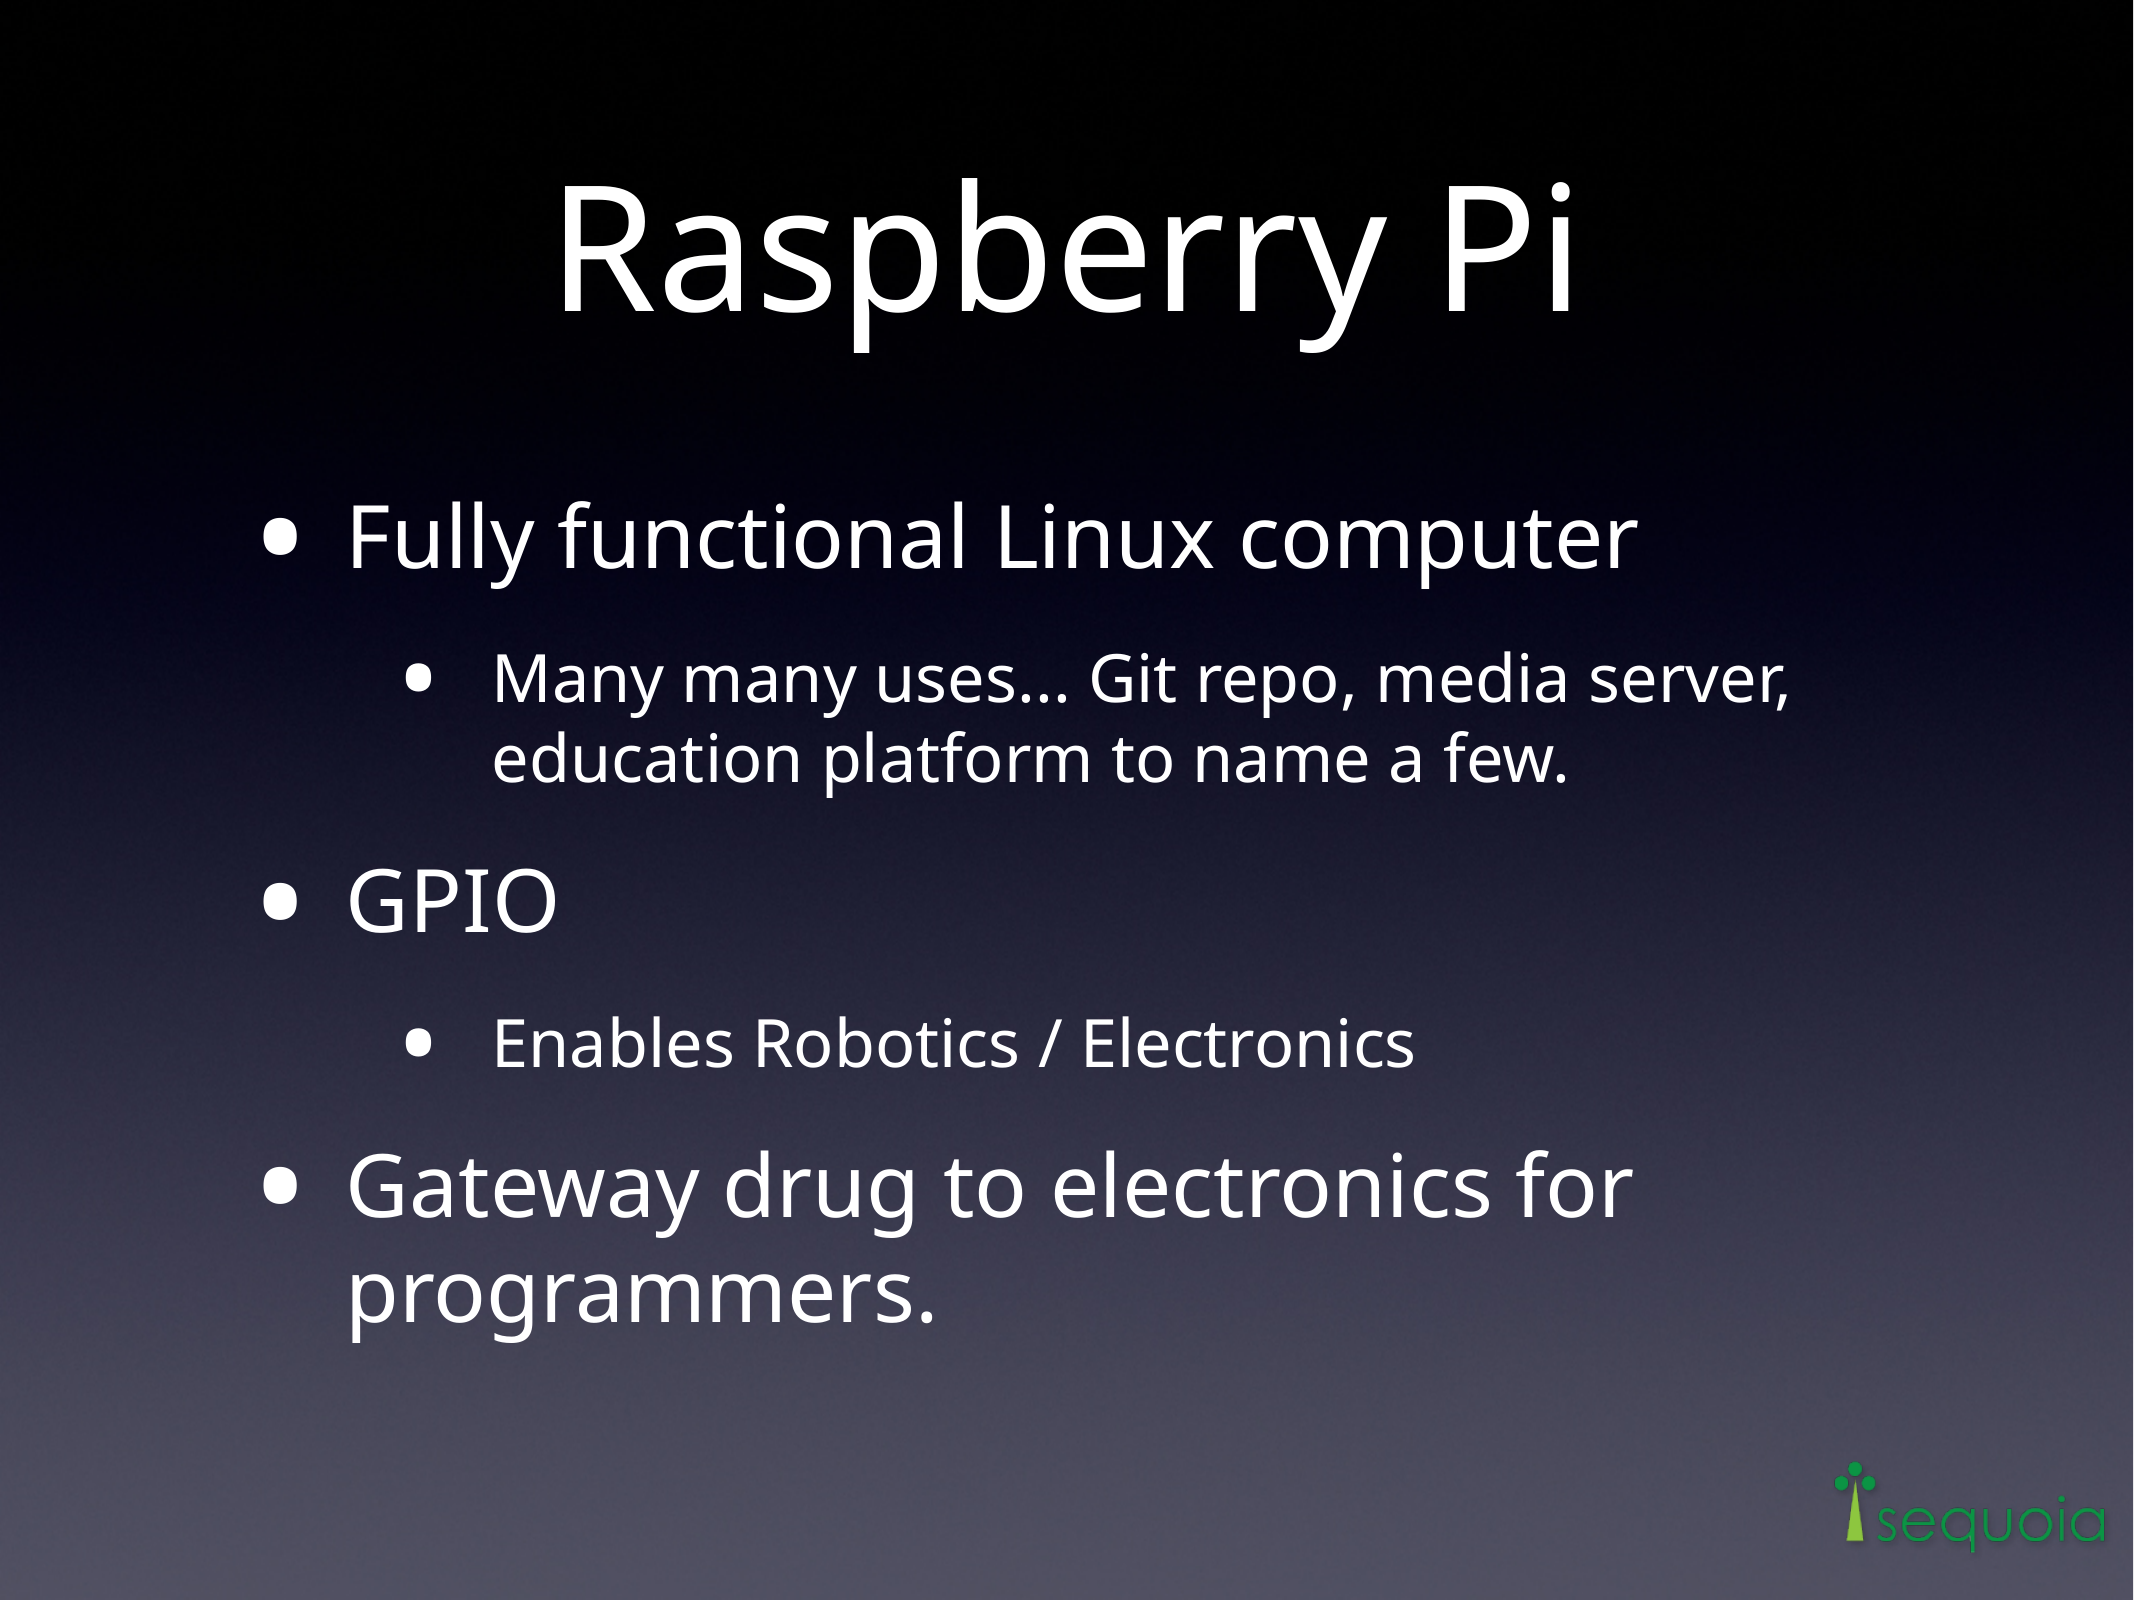

# Raspberry Pi
Fully functional Linux computer
Many many uses... Git repo, media server, education platform to name a few.
GPIO
Enables Robotics / Electronics
Gateway drug to electronics for programmers.